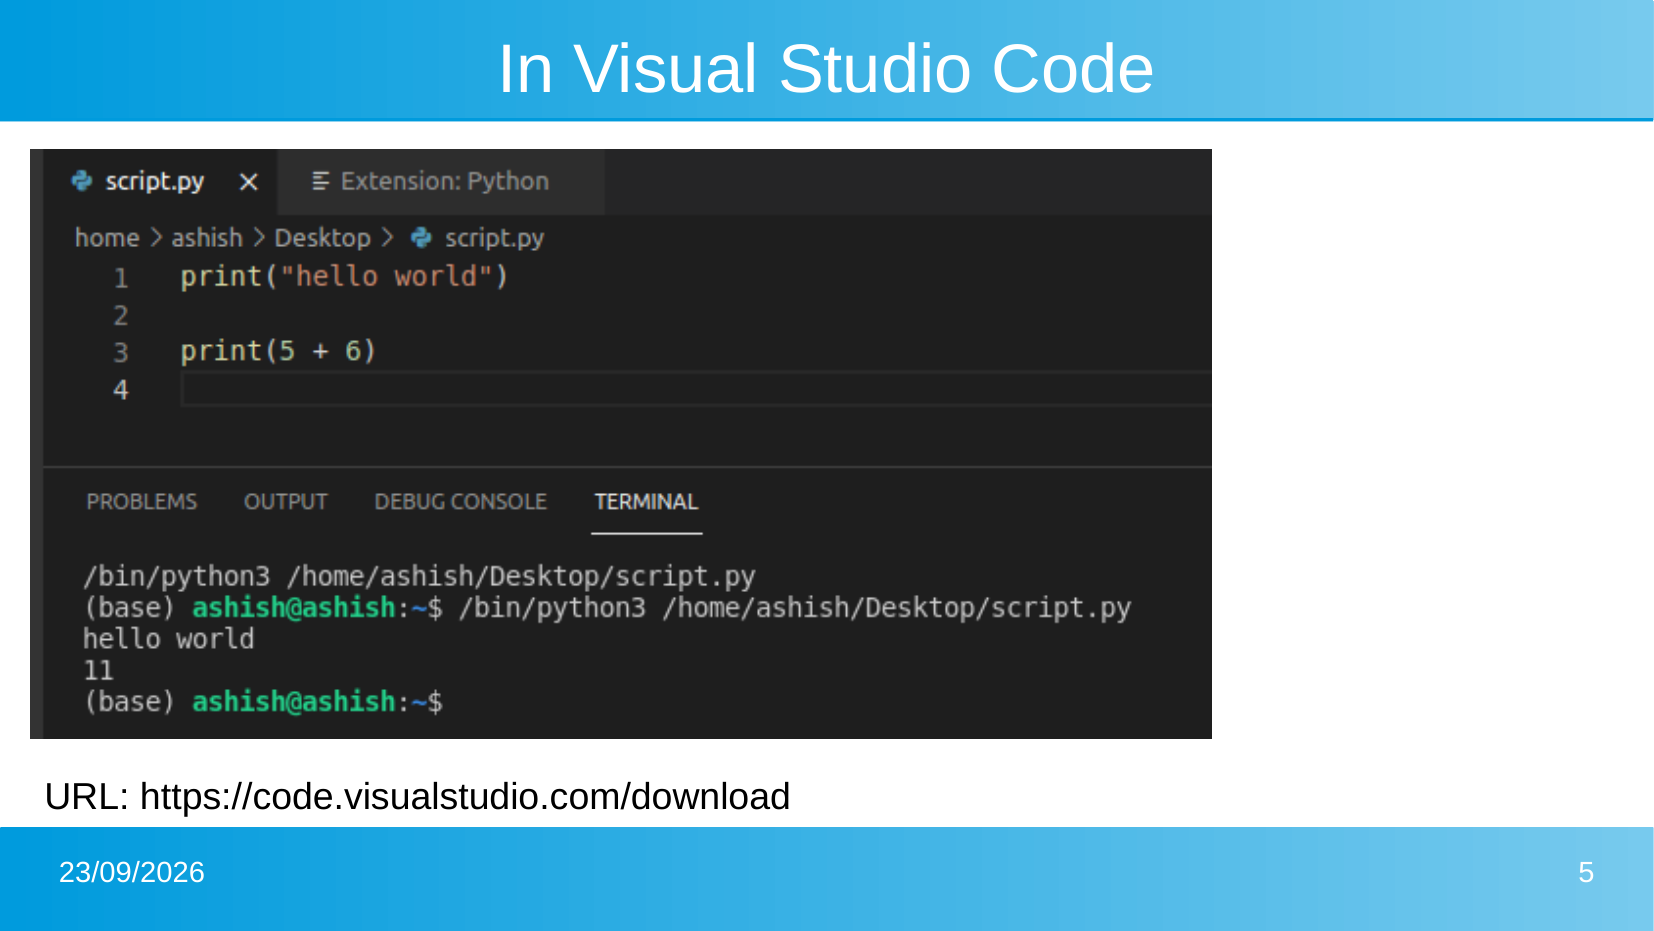

# In Visual Studio Code
URL: https://code.visualstudio.com/download
5